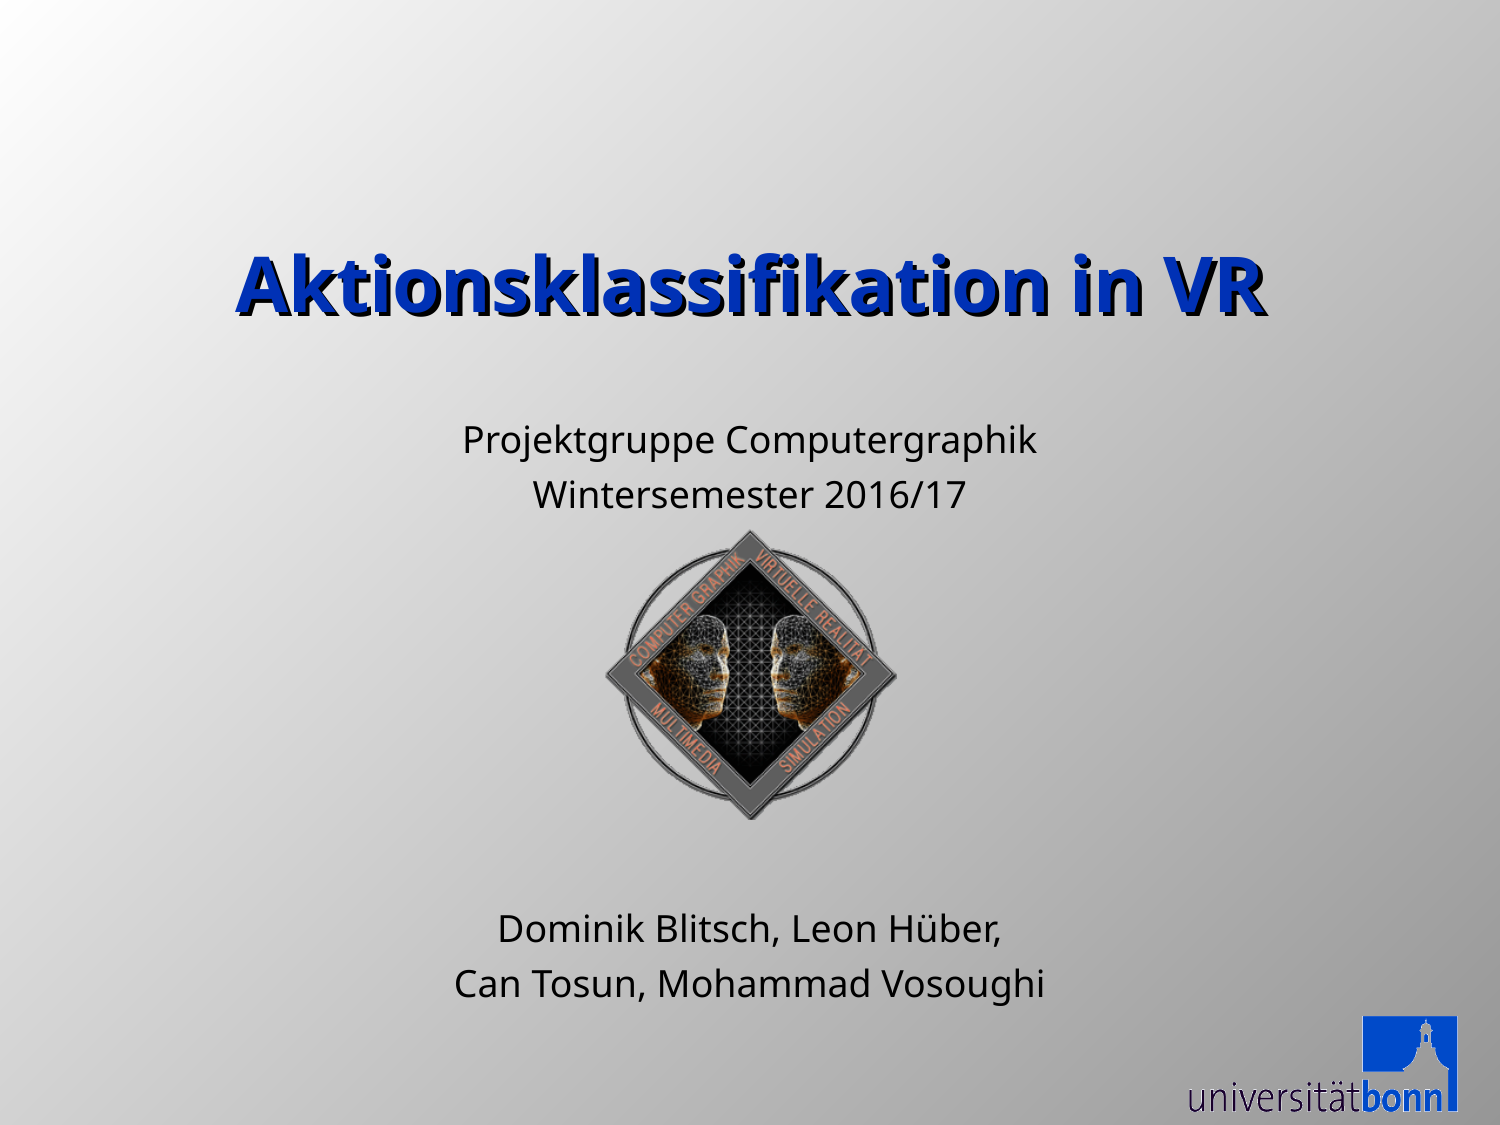

# Aktionsklassifikation in VR
Projektgruppe Computergraphik
Wintersemester 2016/17
Dominik Blitsch, Leon Hüber,
Can Tosun, Mohammad Vosoughi